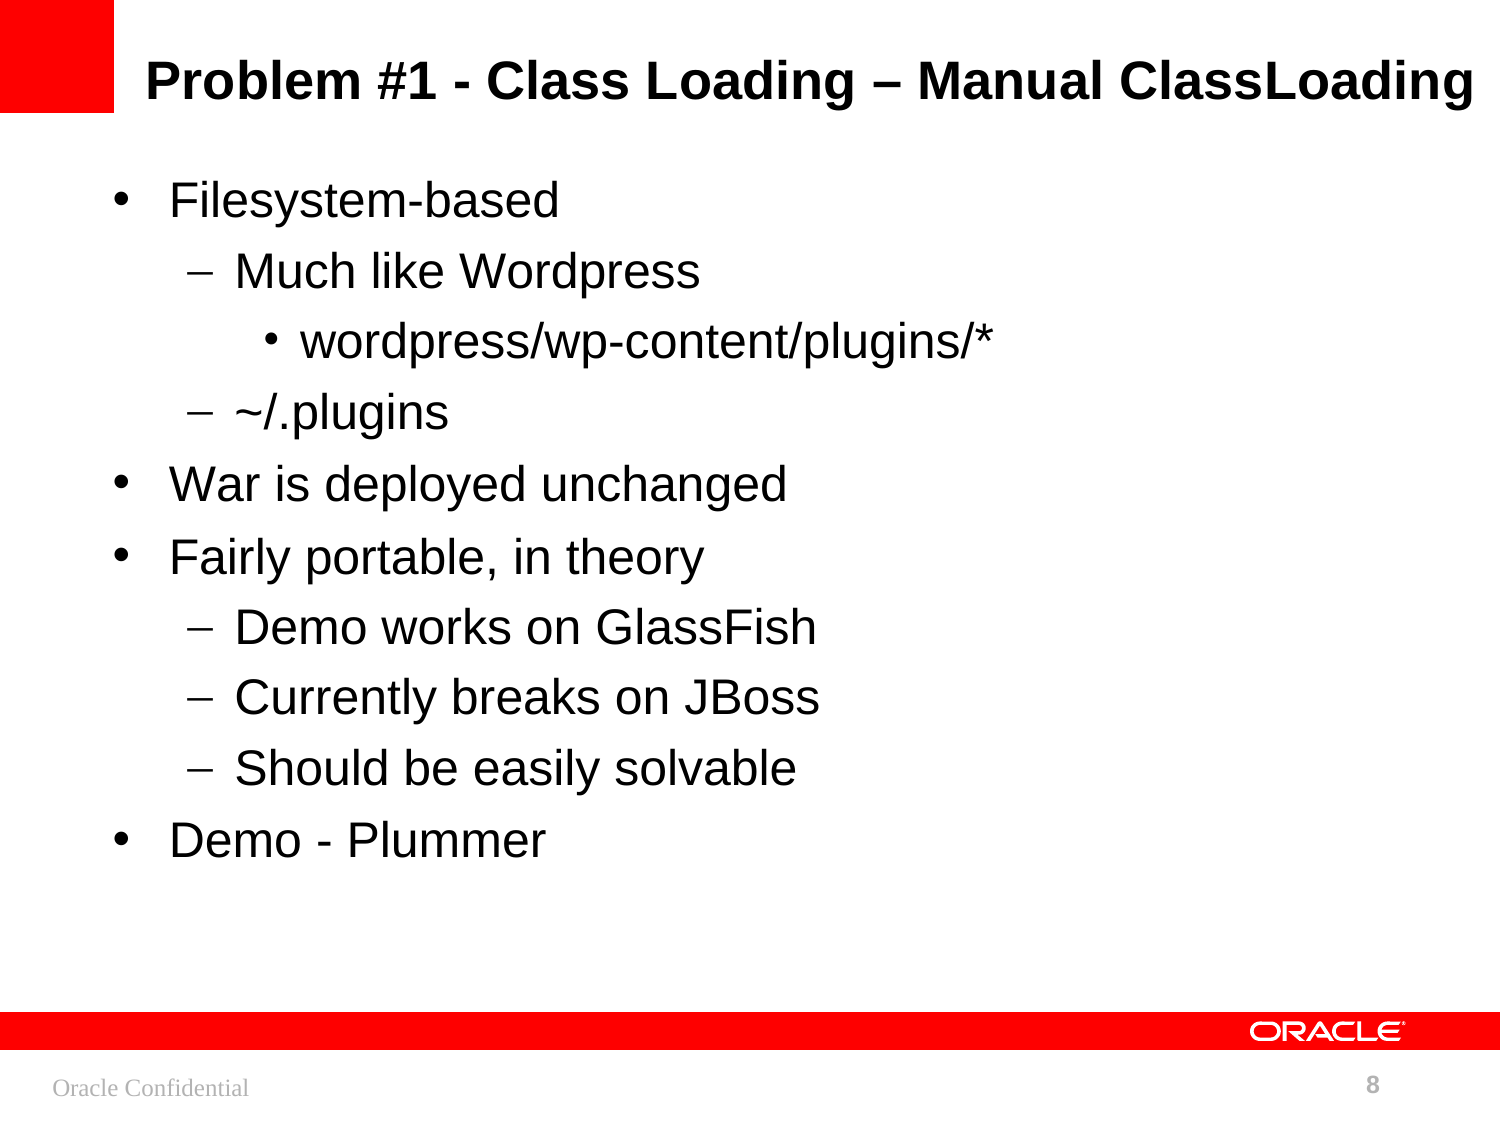

# Problem #1 - Class Loading – Manual ClassLoading
Filesystem-based
Much like Wordpress
wordpress/wp-content/plugins/*
~/.plugins
War is deployed unchanged
Fairly portable, in theory
Demo works on GlassFish
Currently breaks on JBoss
Should be easily solvable
Demo - Plummer